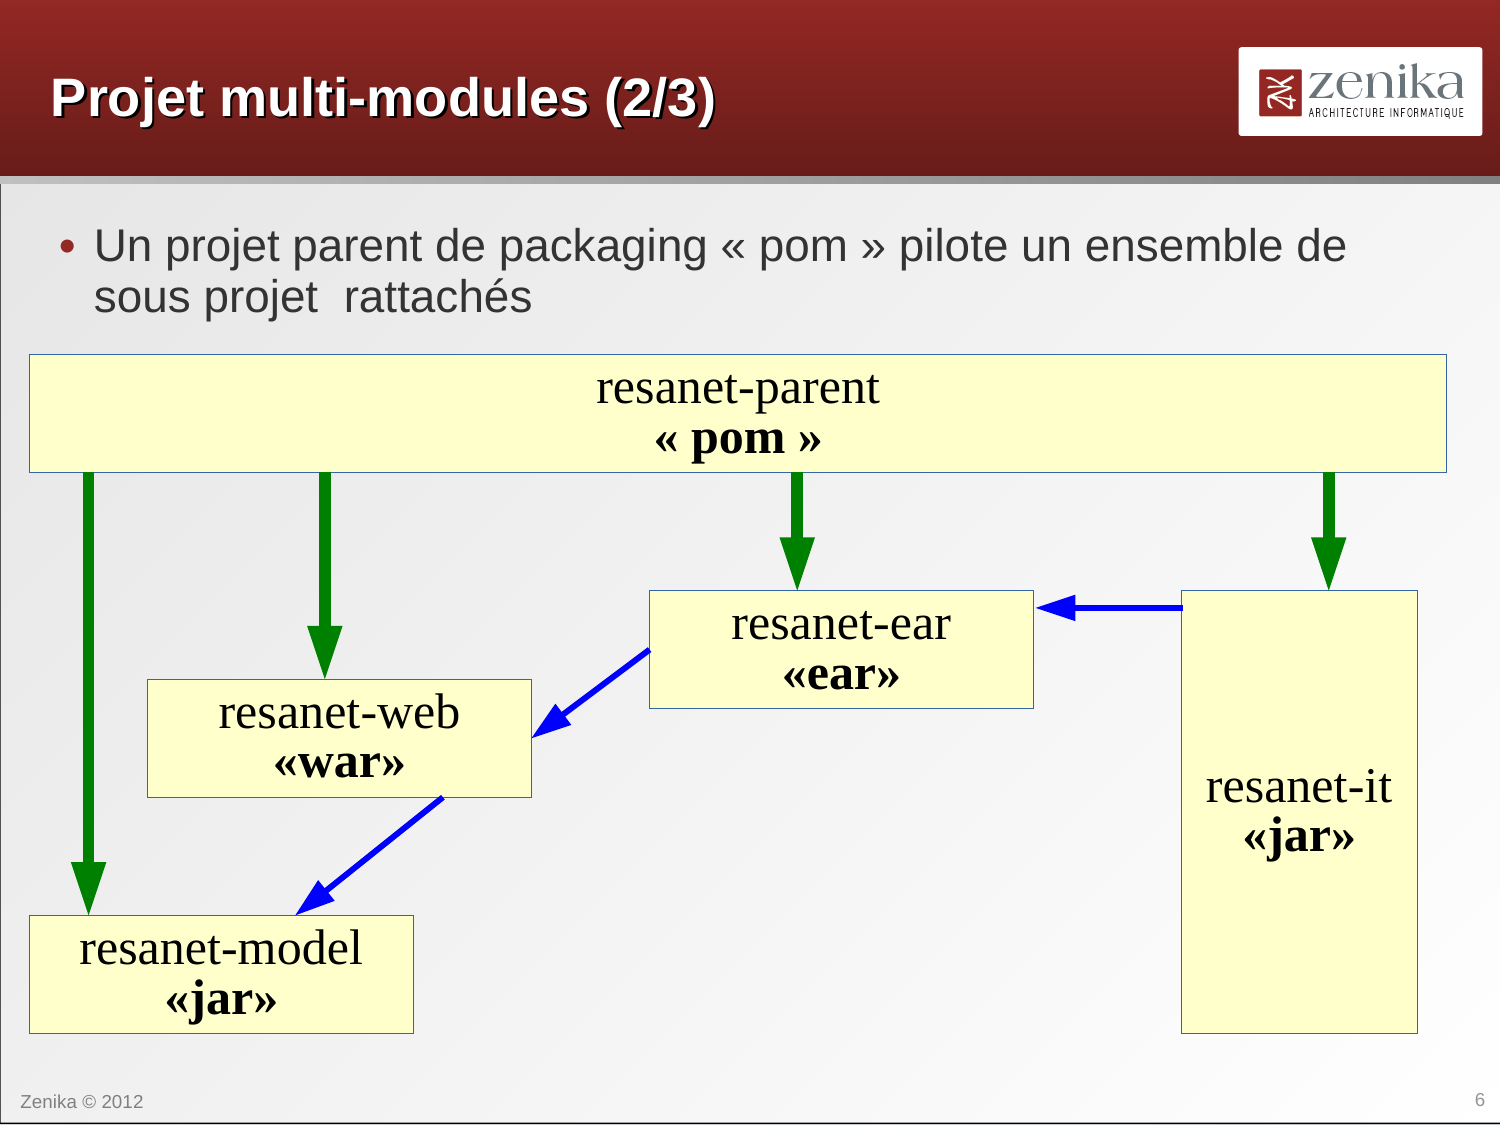

# Projet multi-modules (2/3)
Un projet parent de packaging « pom » pilote un ensemble de sous projet rattachés
resanet-parent
« pom »
resanet-ear
«ear»
resanet-it
«jar»
resanet-web
«war»
resanet-model
«jar»